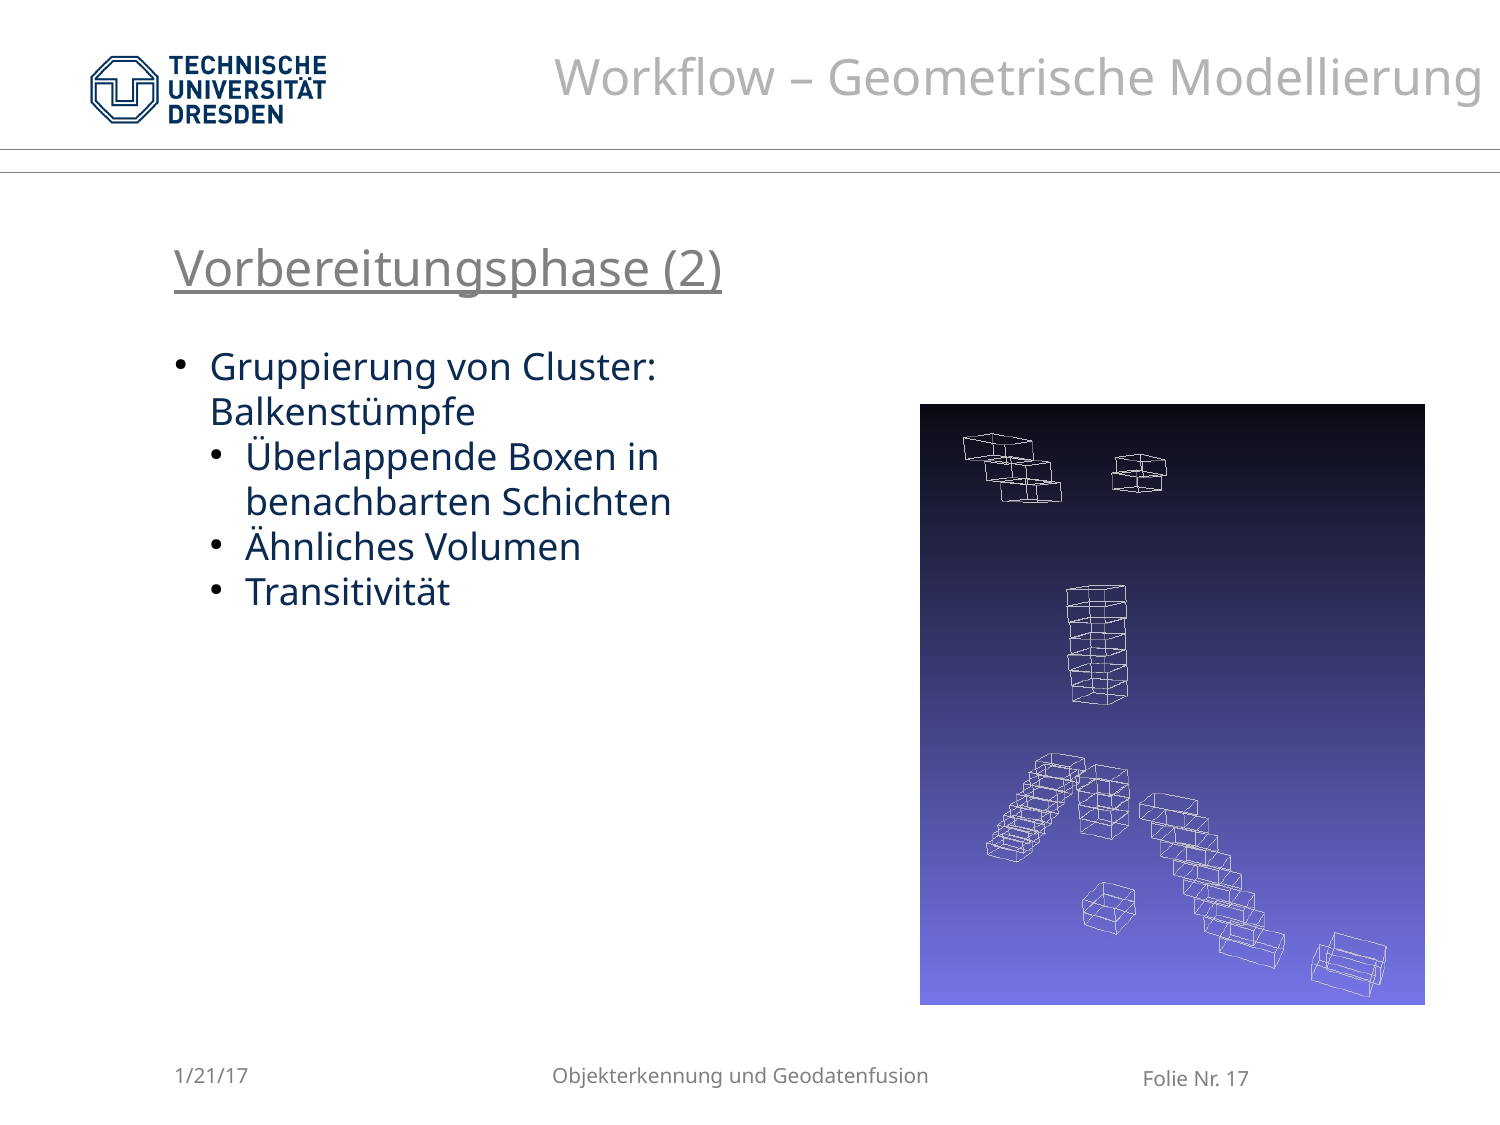

Workflow – Geometrische Modellierung
Vorbereitungsphase (2)
Gruppierung von Cluster: Balkenstümpfe
Überlappende Boxen in benachbarten Schichten
Ähnliches Volumen
Transitivität
1/21/17